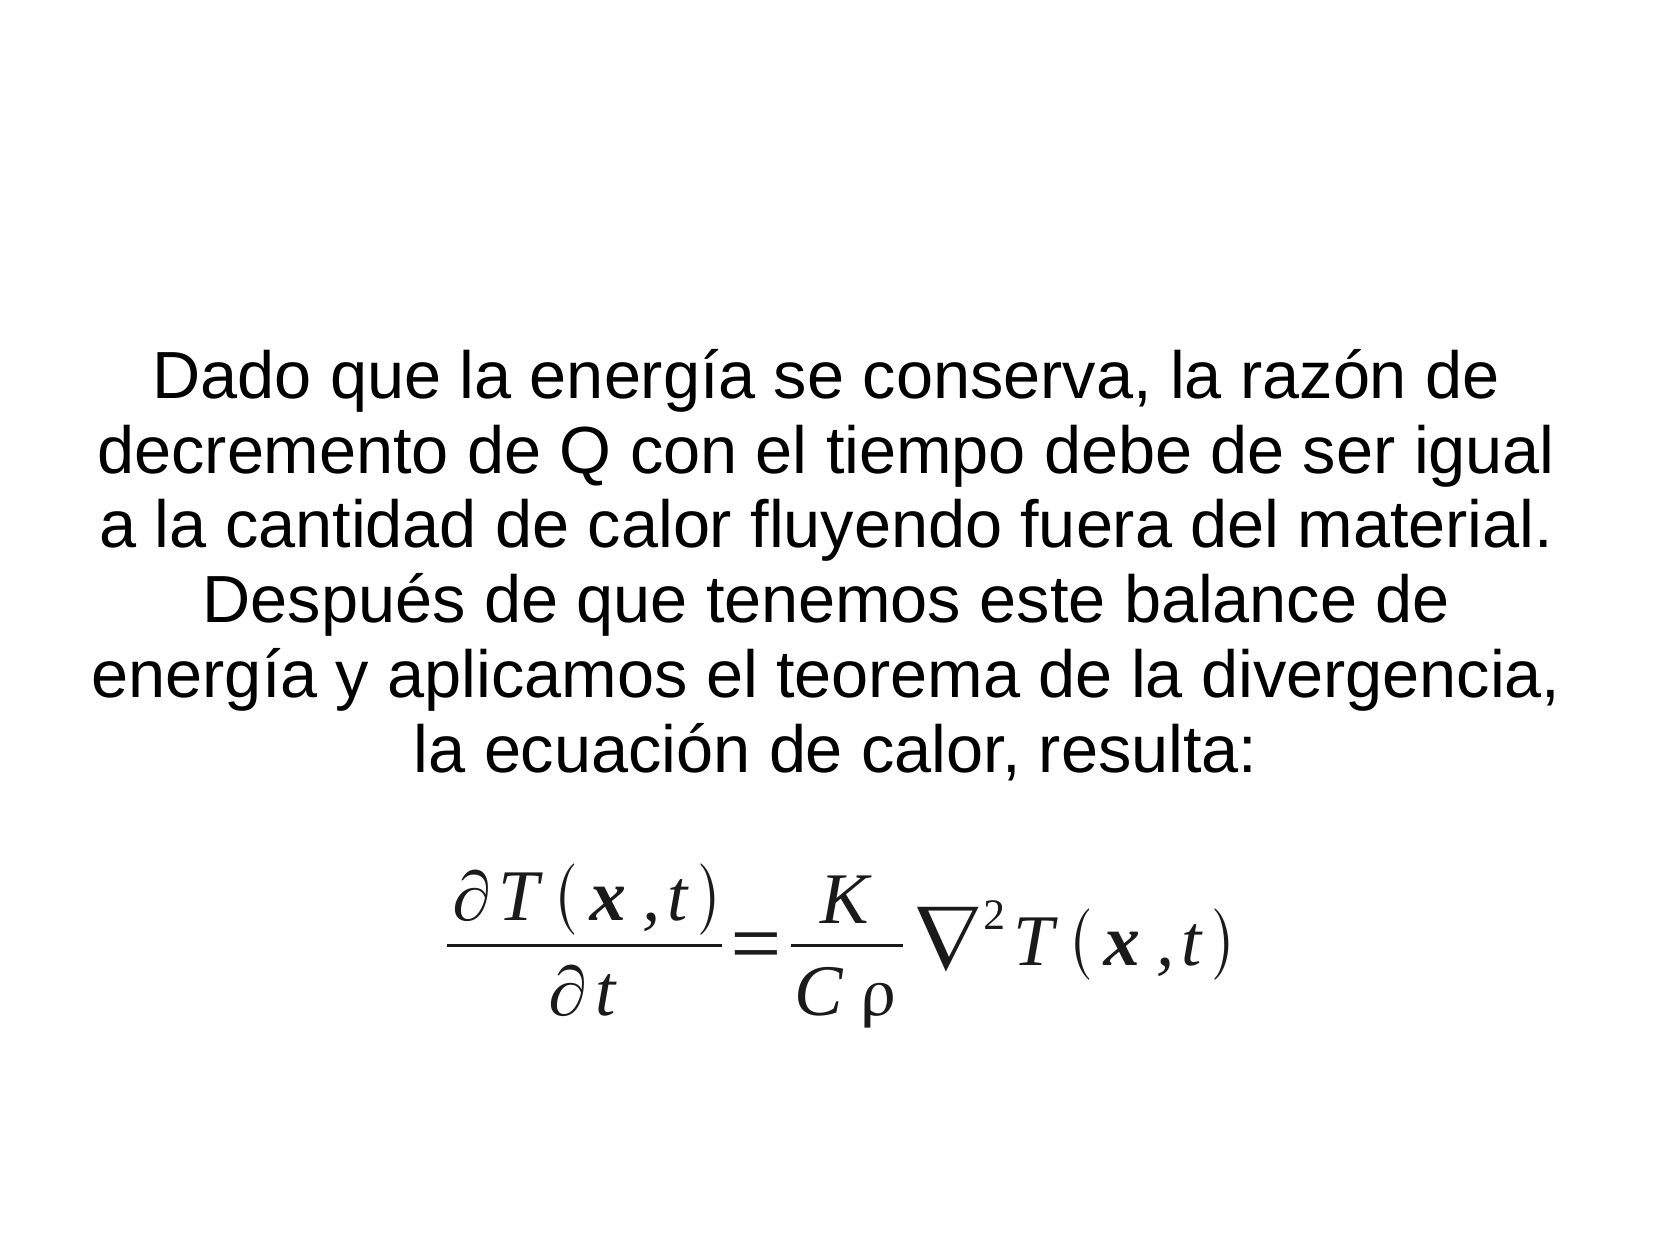

#
Dado que la energía se conserva, la razón de decremento de Q con el tiempo debe de ser igual a la cantidad de calor fluyendo fuera del material. Después de que tenemos este balance de energía y aplicamos el teorema de la divergencia, la ecuación de calor, resulta: